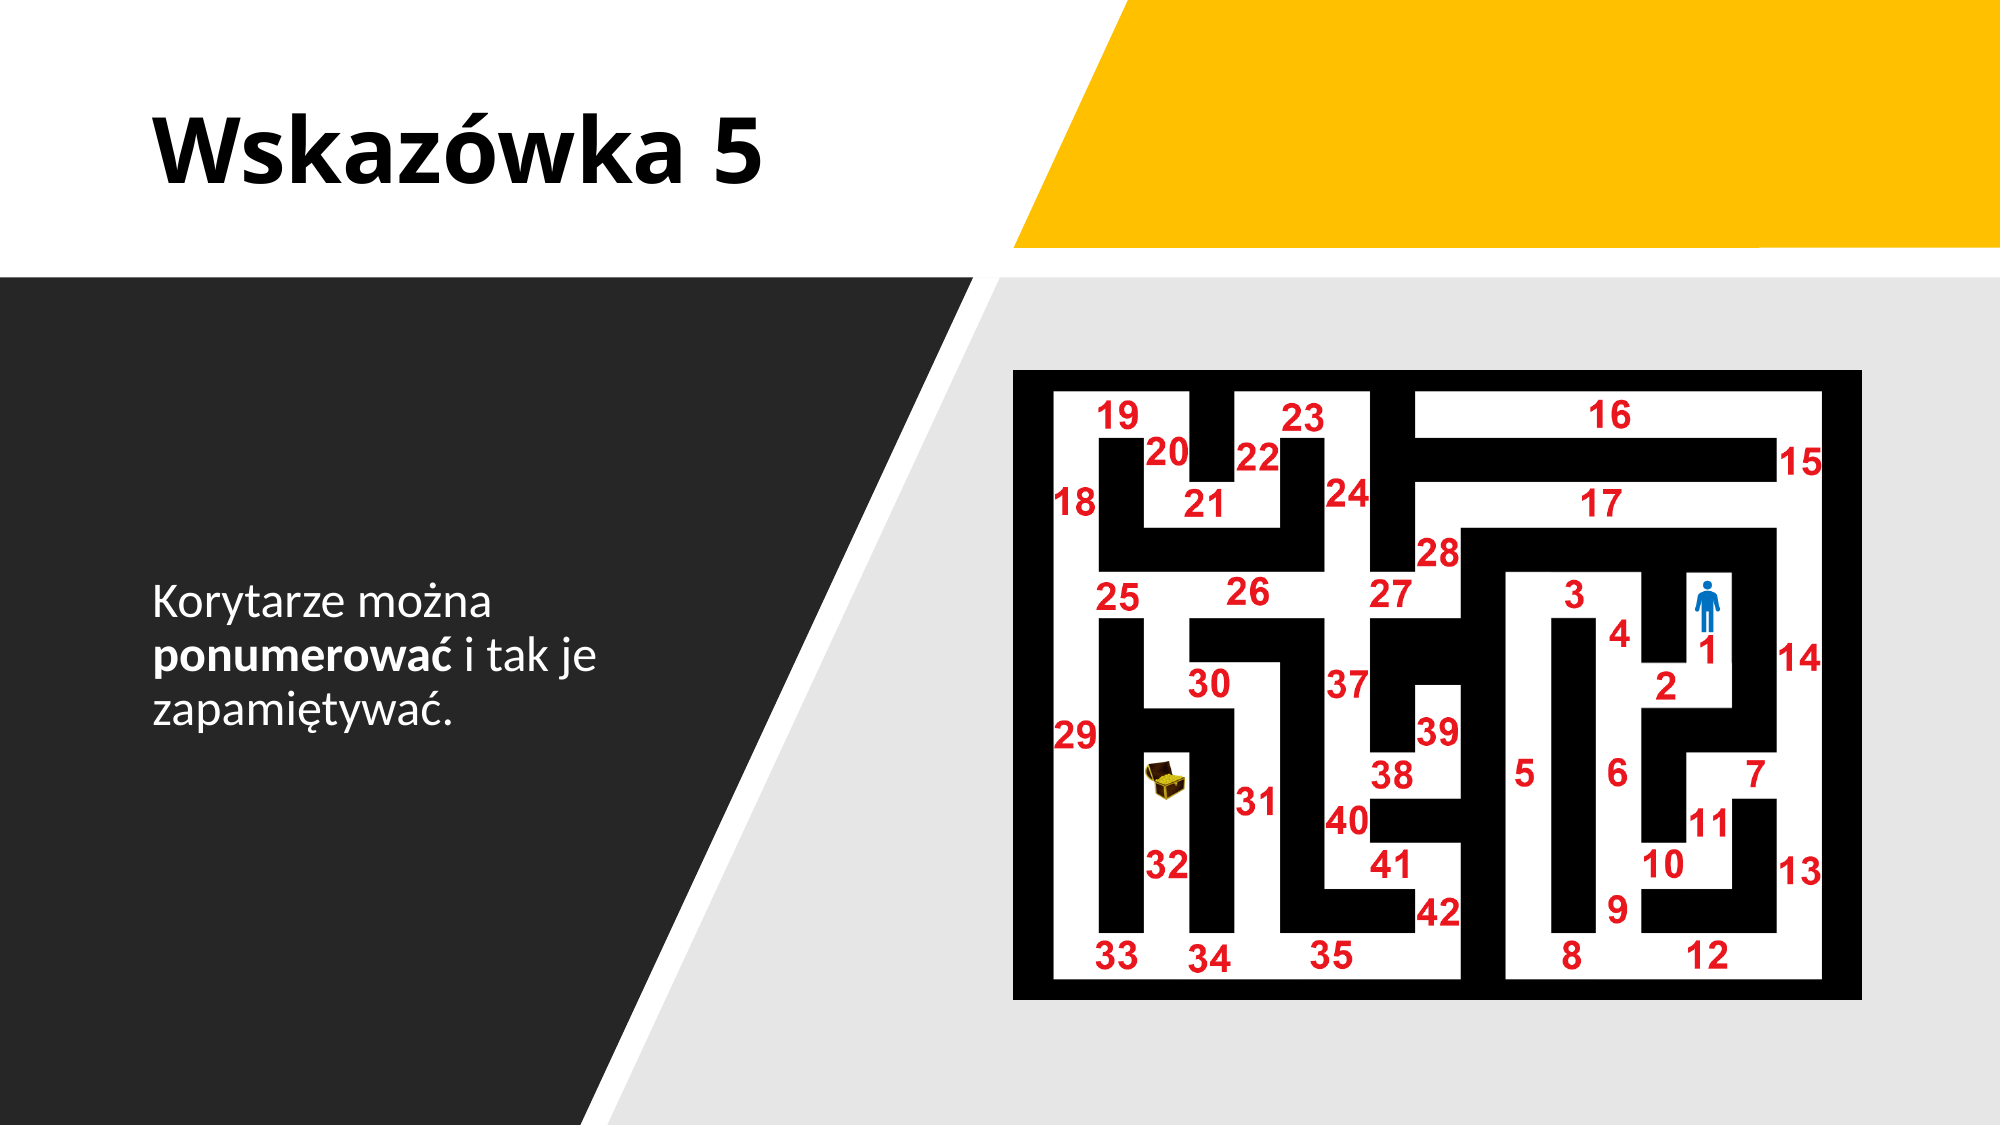

# Wskazówka 5
Korytarze można ponumerować i tak je zapamiętywać.